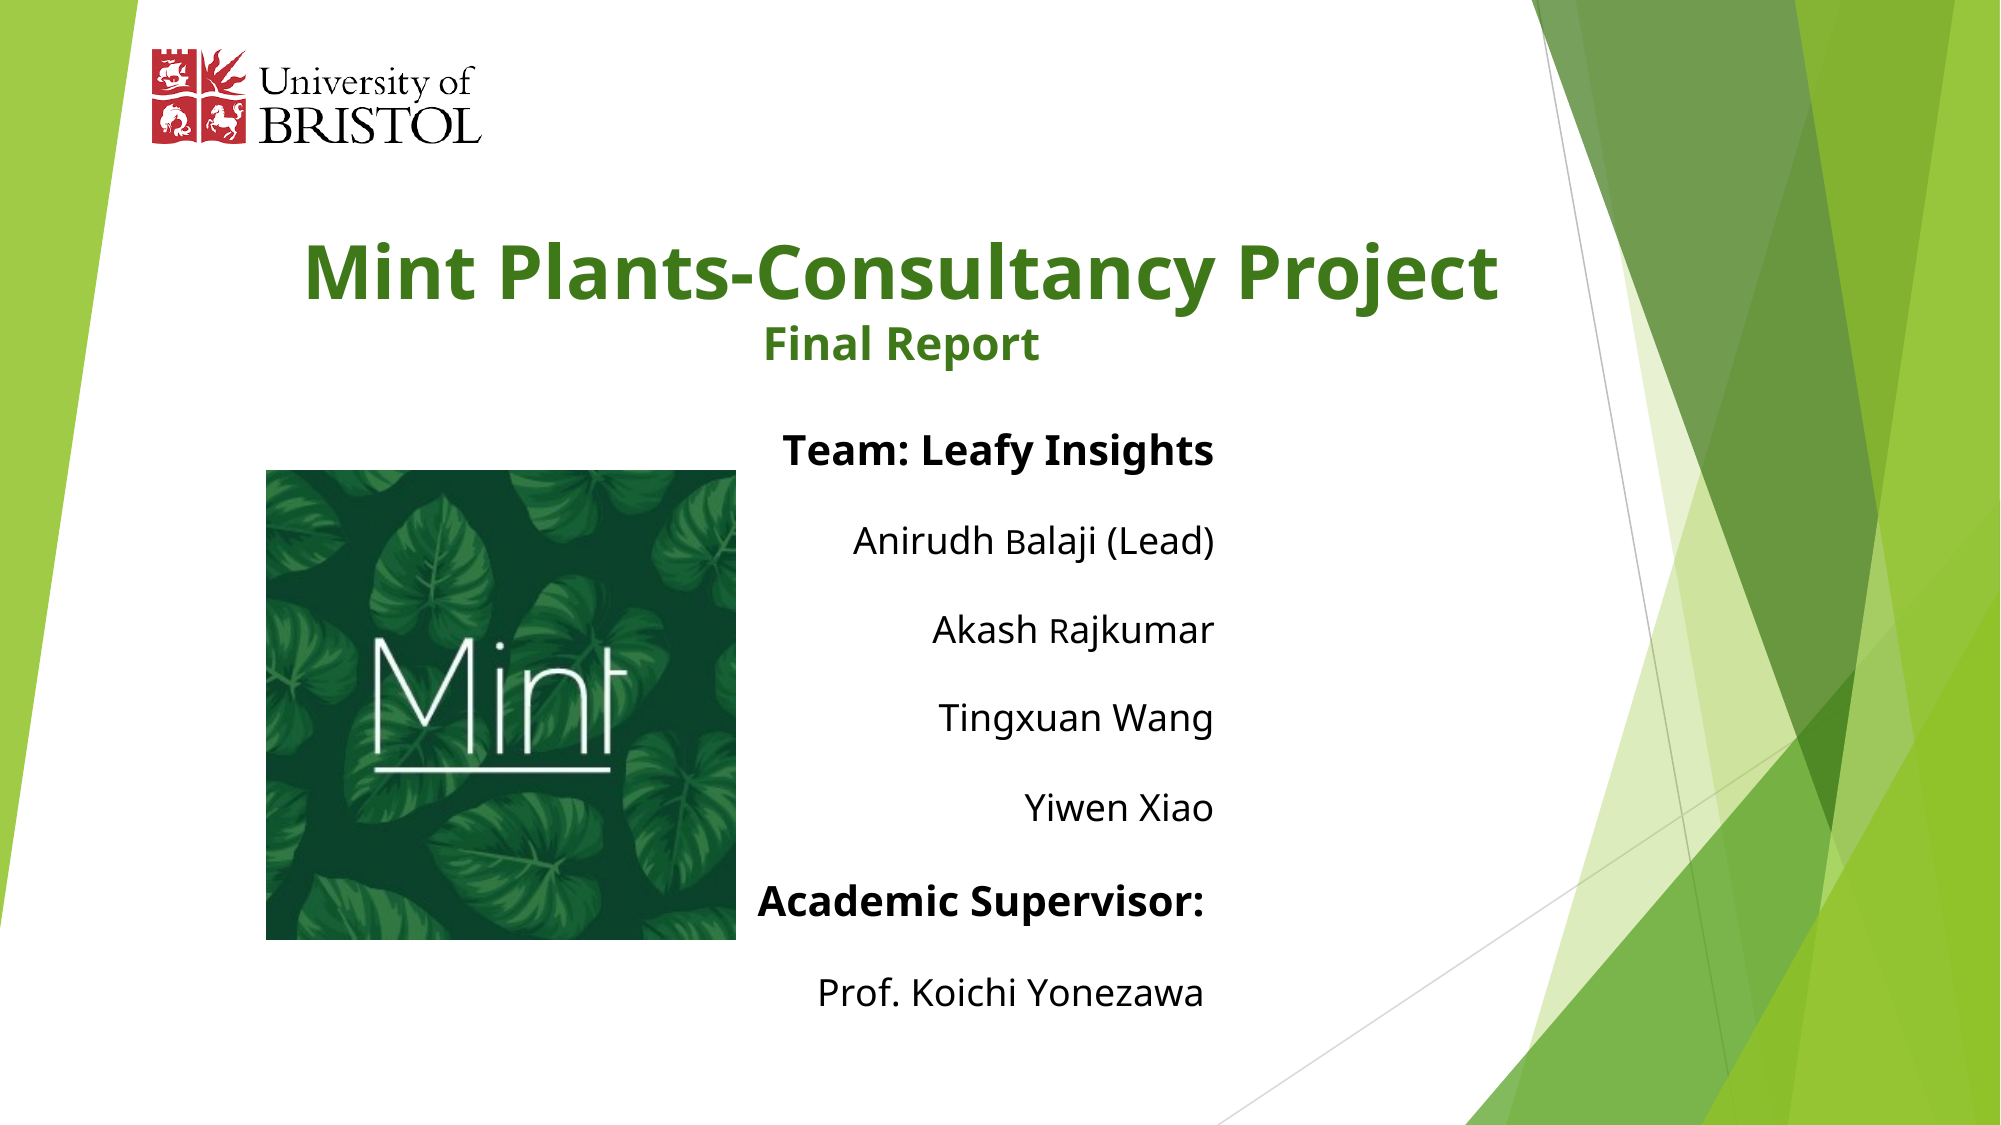

# Mint Plants-Consultancy Project Final Report
Team: Leafy Insights
Anirudh Balaji (Lead)
Akash Rajkumar
Tingxuan Wang
Yiwen Xiao
Academic Supervisor:
Prof. Koichi Yonezawa